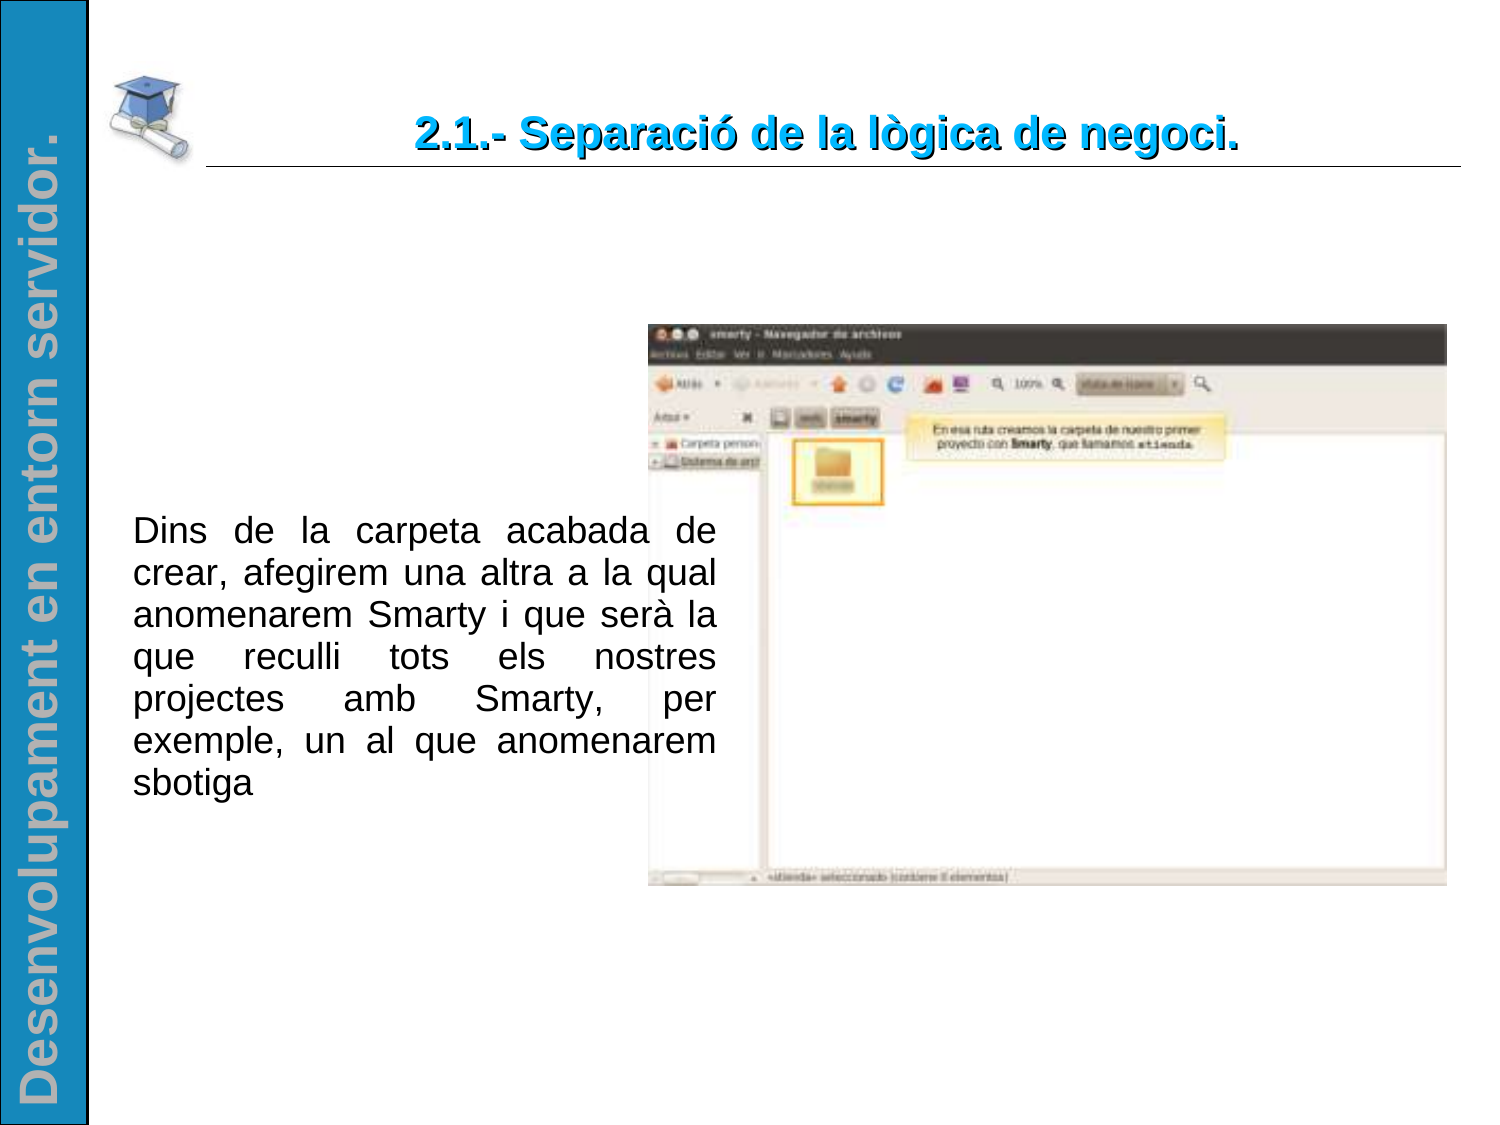

# 2.1.- Separació de la lògica de negoci.
Dins de la carpeta acabada de crear, afegirem una altra a la qual anomenarem Smarty i que serà la que reculli tots els nostres projectes amb Smarty, per exemple, un al que anomenarem sbotiga